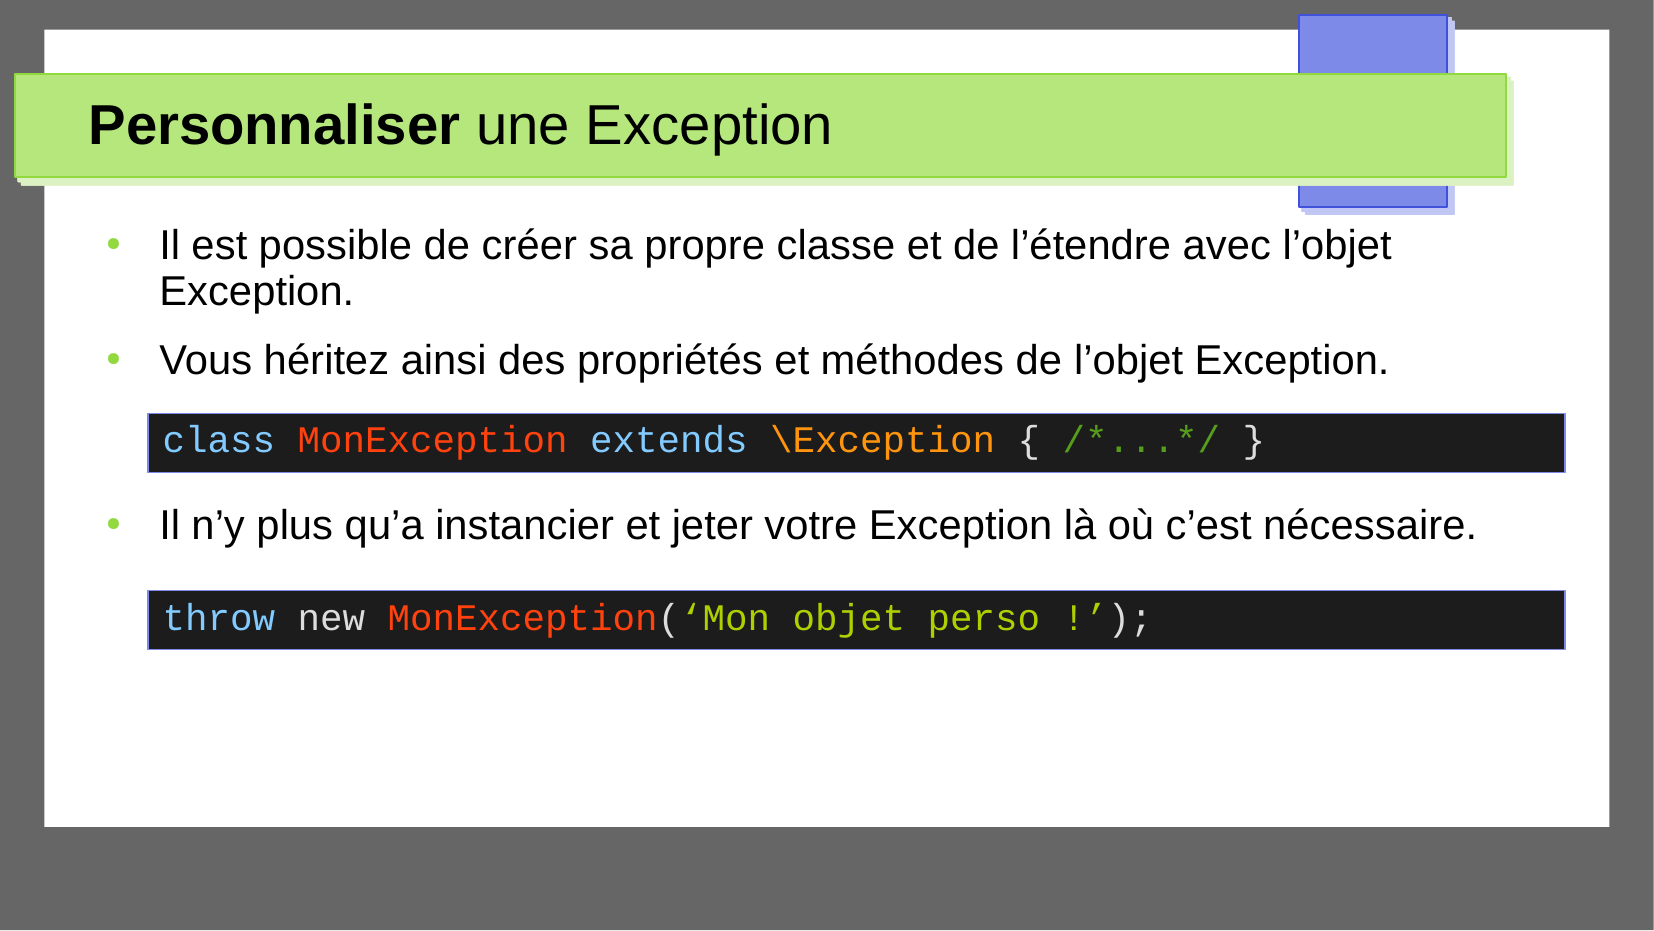

# Personnaliser une Exception
Il est possible de créer sa propre classe et de l’étendre avec l’objet Exception.
Vous héritez ainsi des propriétés et méthodes de l’objet Exception.
class MonException extends \Exception { /*...*/ }
Il n’y plus qu’a instancier et jeter votre Exception là où c’est nécessaire.
throw new MonException(‘Mon objet perso !’);